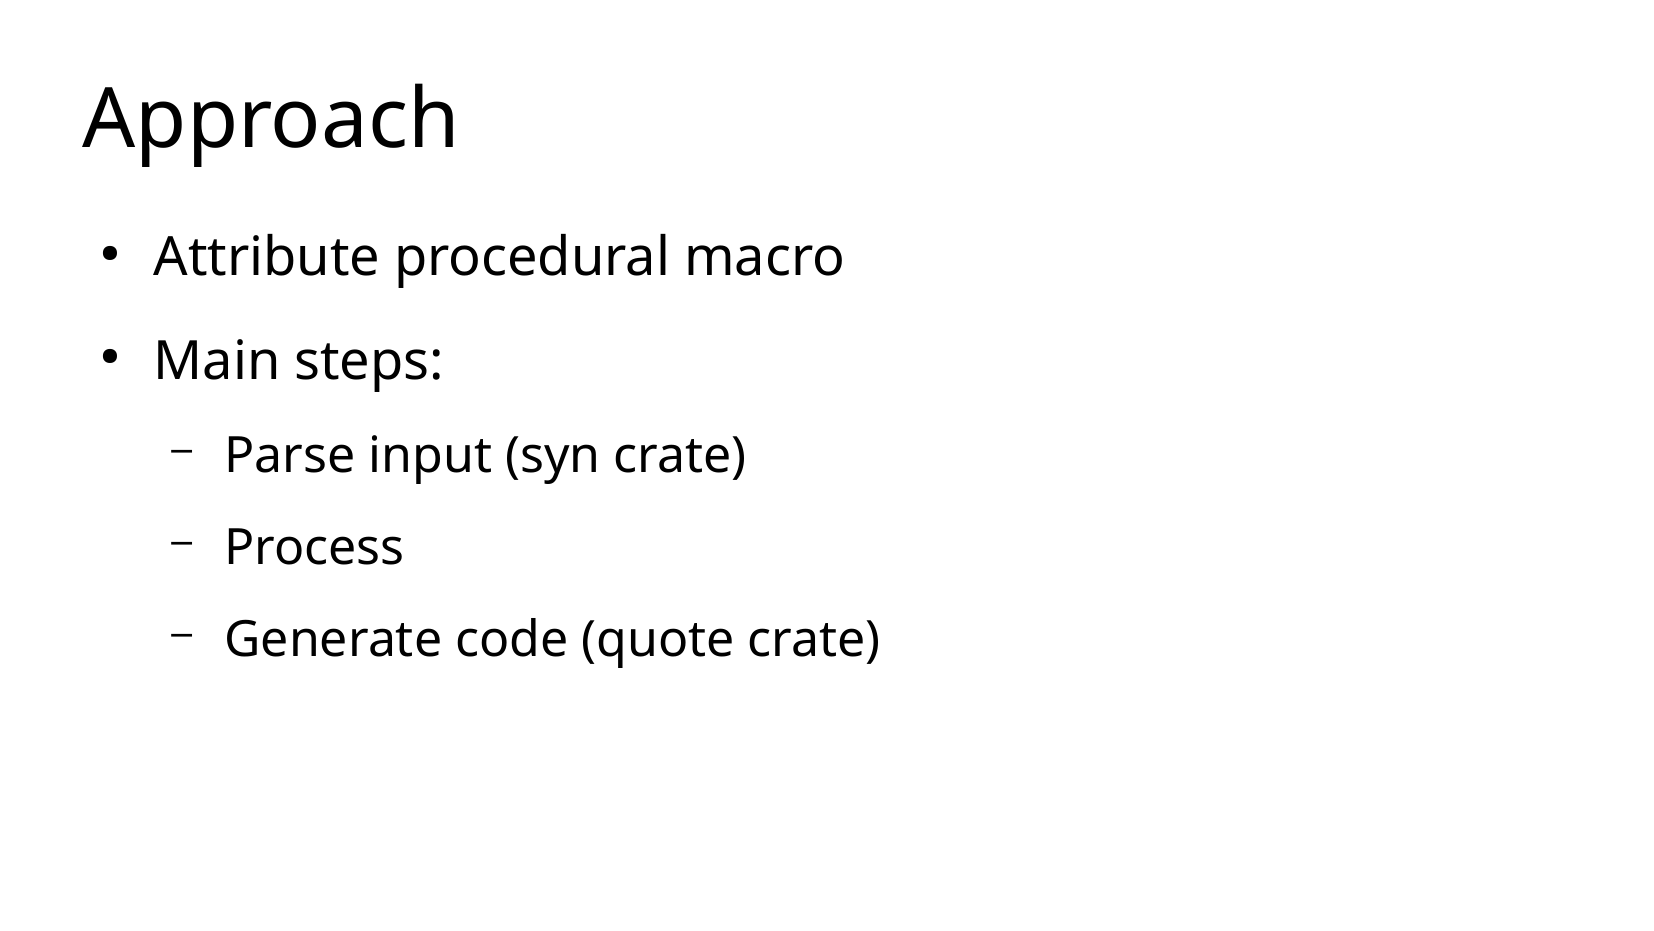

# Approach
Attribute procedural macro
Main steps:
Parse input (syn crate)
Process
Generate code (quote crate)